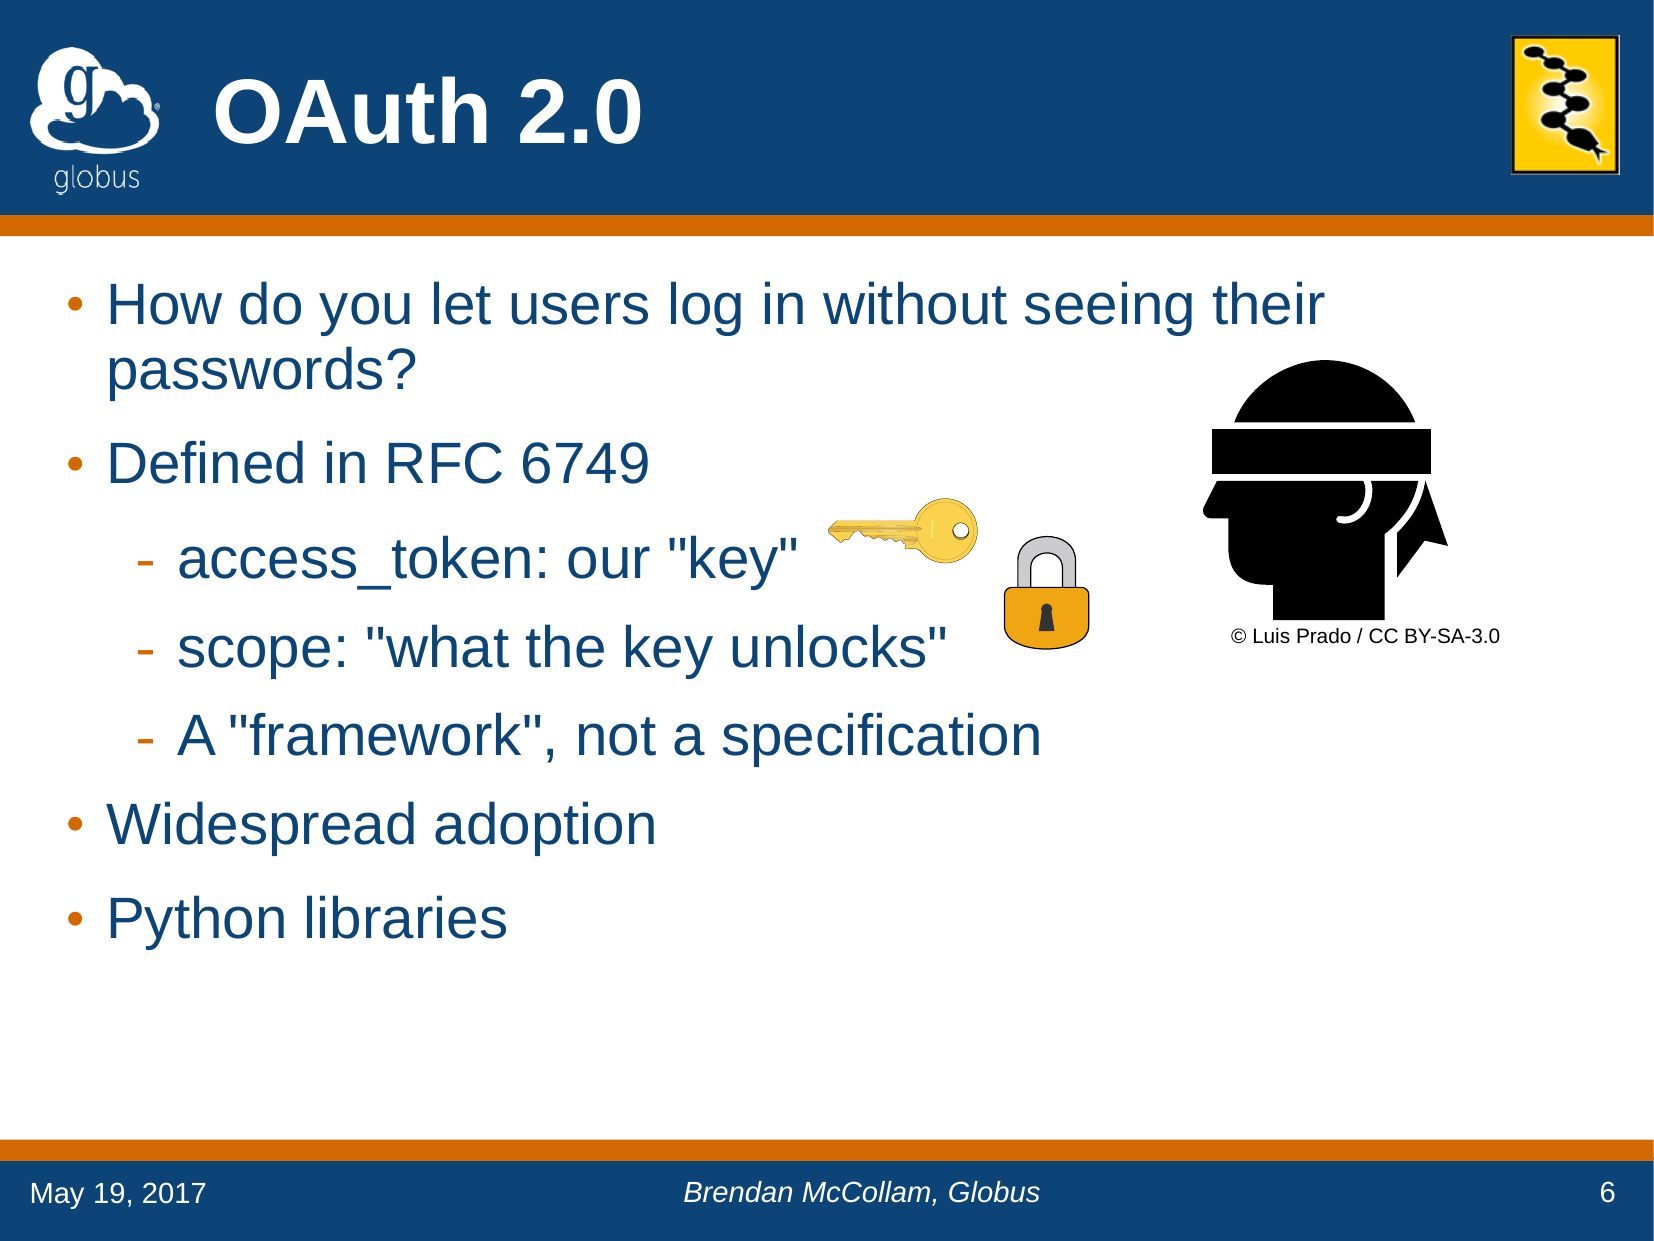

# OAuth 2.0
How do you let users log in without seeing their passwords?
Defined in RFC 6749
access_token: our "key"
scope: "what the key unlocks"
A "framework", not a specification
Widespread adoption
Python libraries
© Luis Prado / CC BY-SA-3.0
May 19, 2017
Brendan McCollam, Globus
6